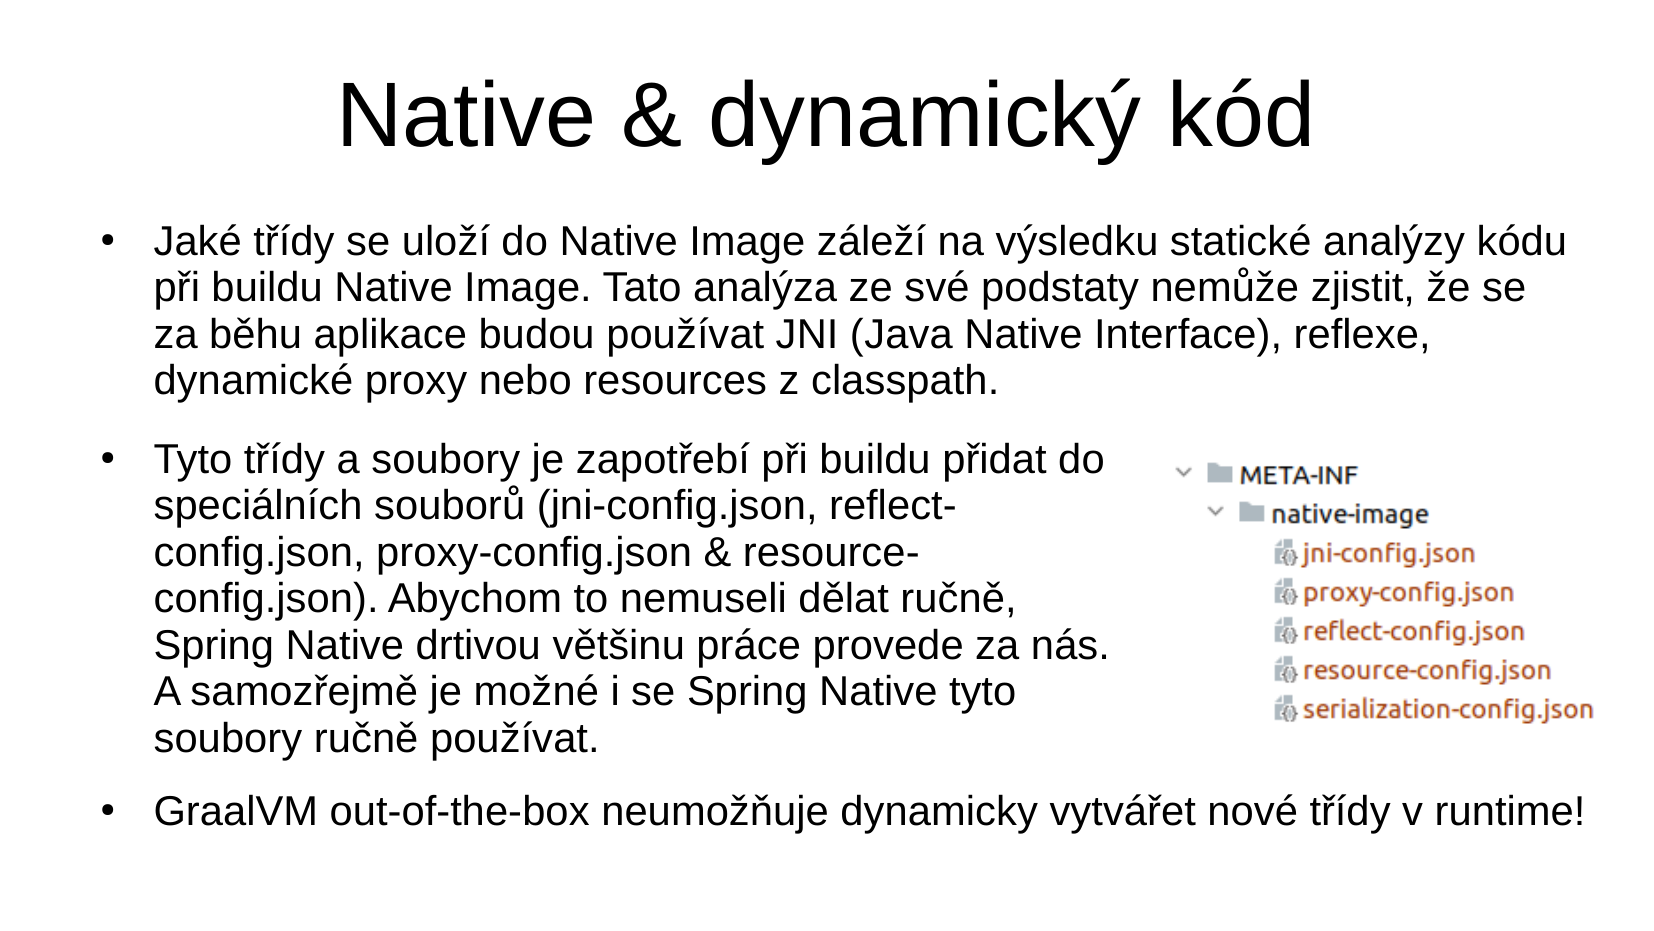

# Native & dynamický kód
Jaké třídy se uloží do Native Image záleží na výsledku statické analýzy kódu při buildu Native Image. Tato analýza ze své podstaty nemůže zjistit, že se za běhu aplikace budou používat JNI (Java Native Interface), reflexe, dynamické proxy nebo resources z classpath.
Tyto třídy a soubory je zapotřebí při buildu přidat do speciálních souborů (jni-config.json, reflect-config.json, proxy-config.json & resource-config.json). Abychom to nemuseli dělat ručně, Spring Native drtivou většinu práce provede za nás. A samozřejmě je možné i se Spring Native tyto soubory ručně používat.
GraalVM out-of-the-box neumožňuje dynamicky vytvářet nové třídy v runtime!